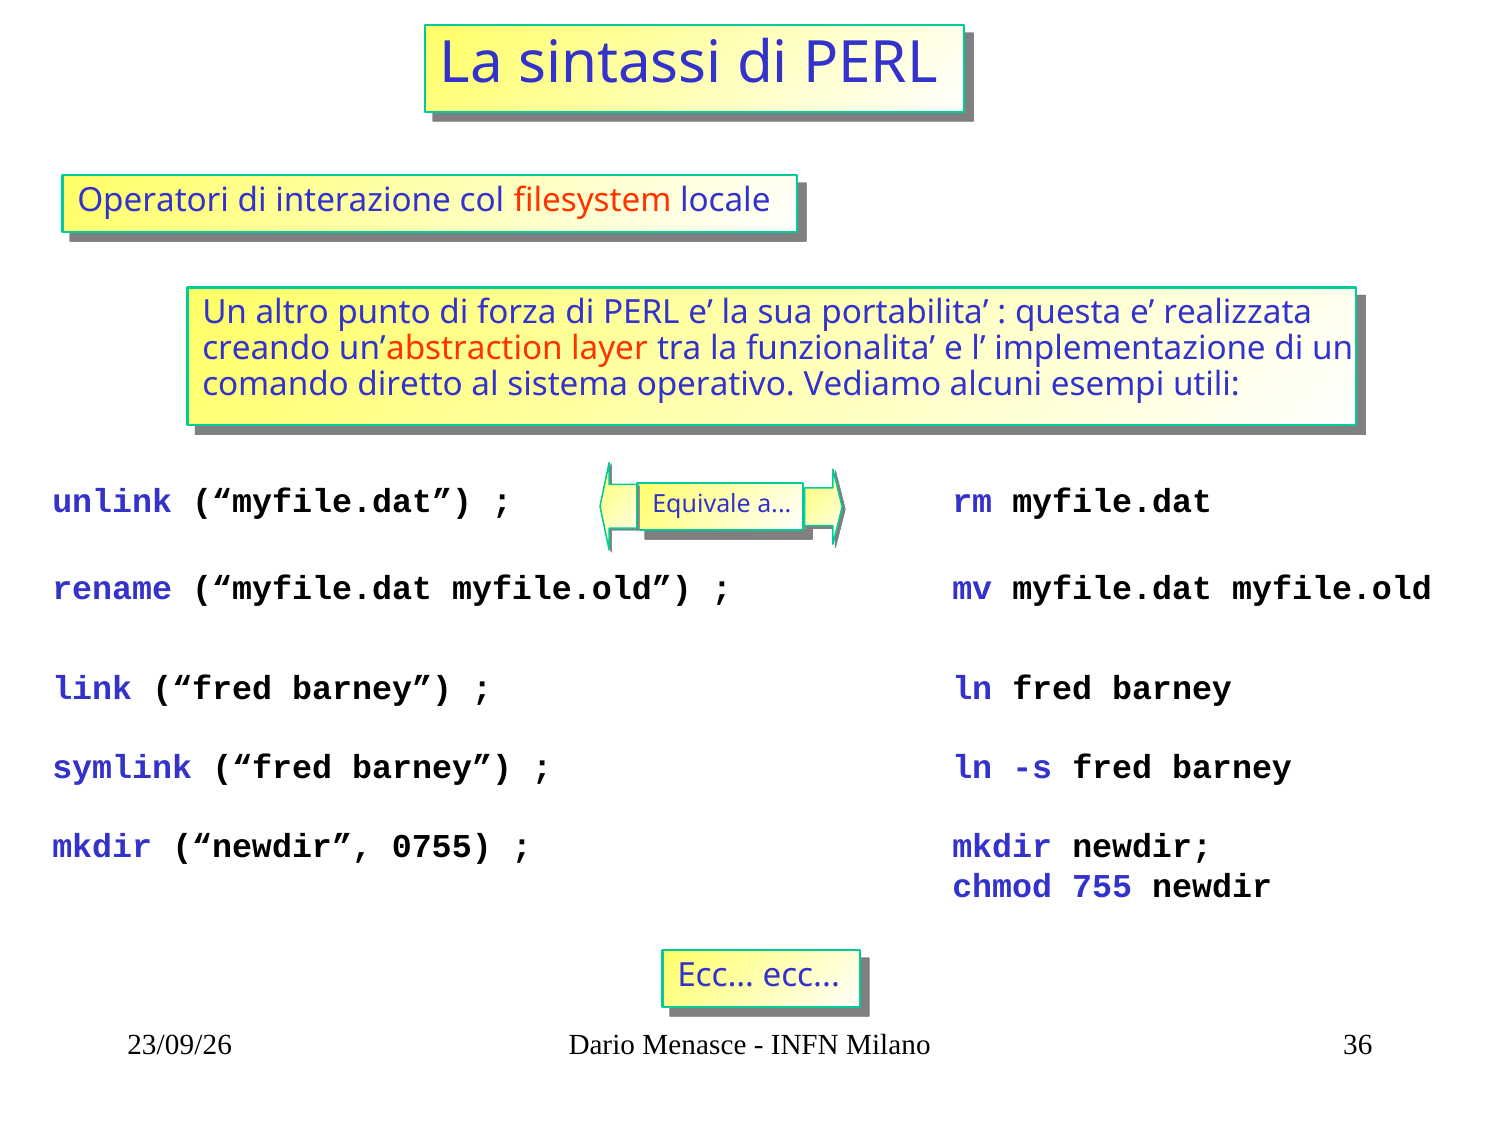

La sintassi di PERL
Operatori di interazione col filesystem locale
Un altro punto di forza di PERL e’ la sua portabilita’ : questa e’ realizzata
creando un’abstraction layer tra la funzionalita’ e l’ implementazione di un
comando diretto al sistema operativo. Vediamo alcuni esempi utili:
Equivale a...
unlink (“myfile.dat”) ;
rm myfile.dat
rename (“myfile.dat myfile.old”) ;
mv myfile.dat myfile.old
link (“fred barney”) ; ln fred barney
symlink (“fred barney”) ; ln -s fred barney
mkdir (“newdir”, 0755) ; mkdir newdir;
 chmod 755 newdir
Ecc… ecc...
Dario Menasce - INFN Milano